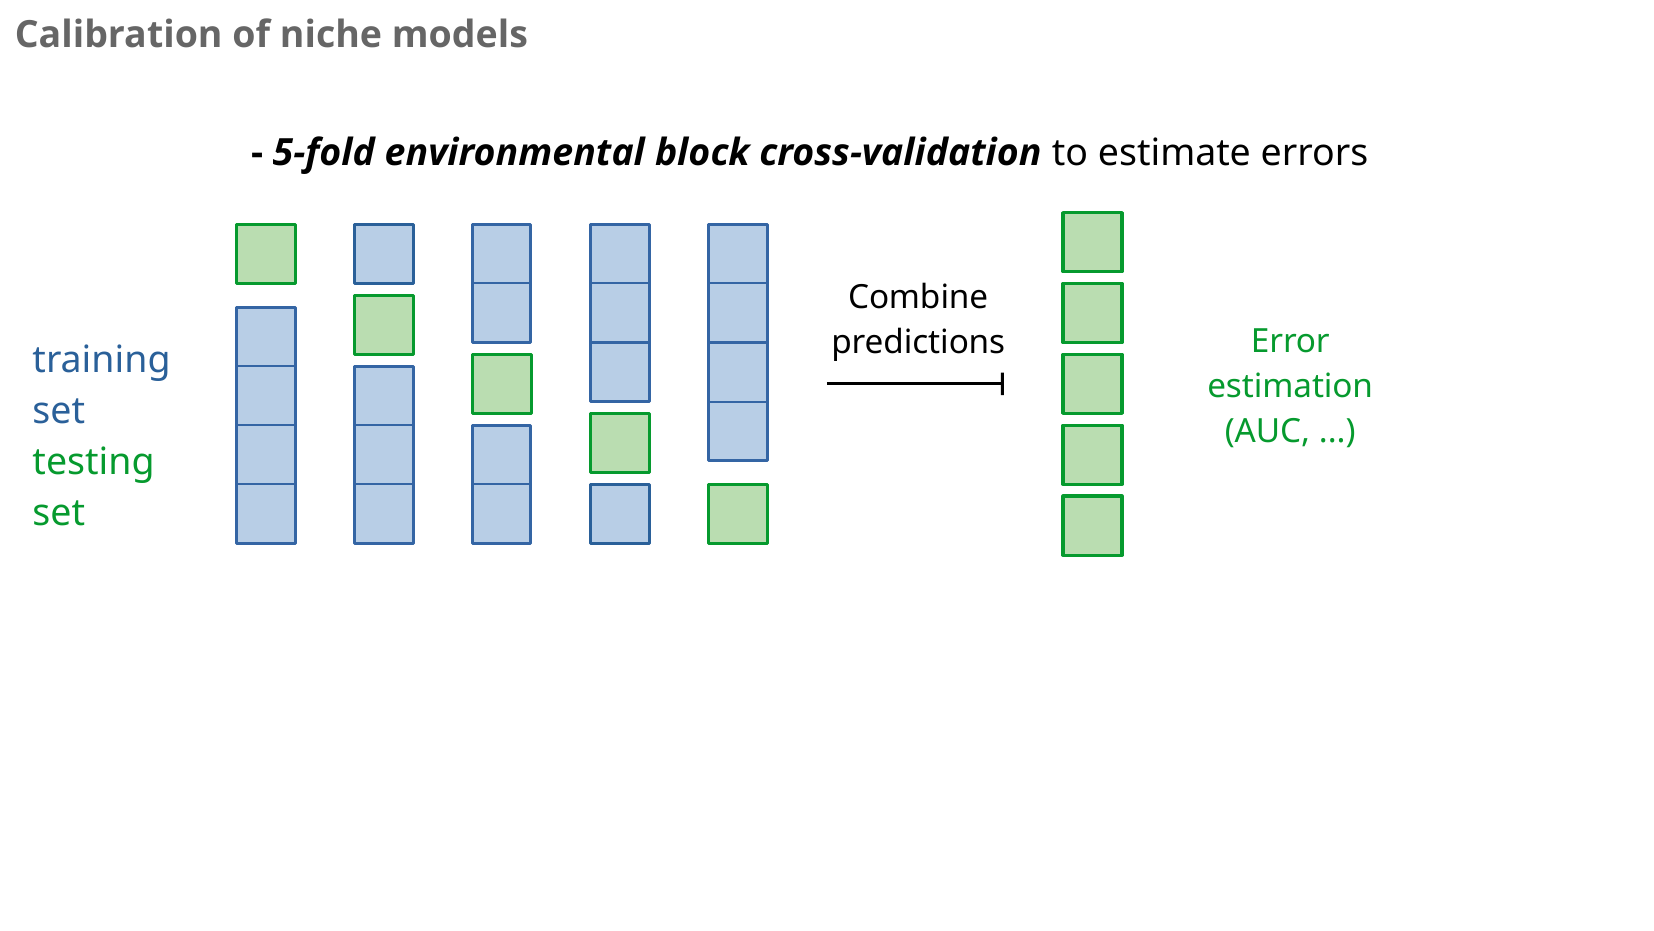

Calibration of niche models
- 5-fold environmental block cross-validation to estimate errors
Combine predictions
Error estimation (AUC, ...)
training set
testing set